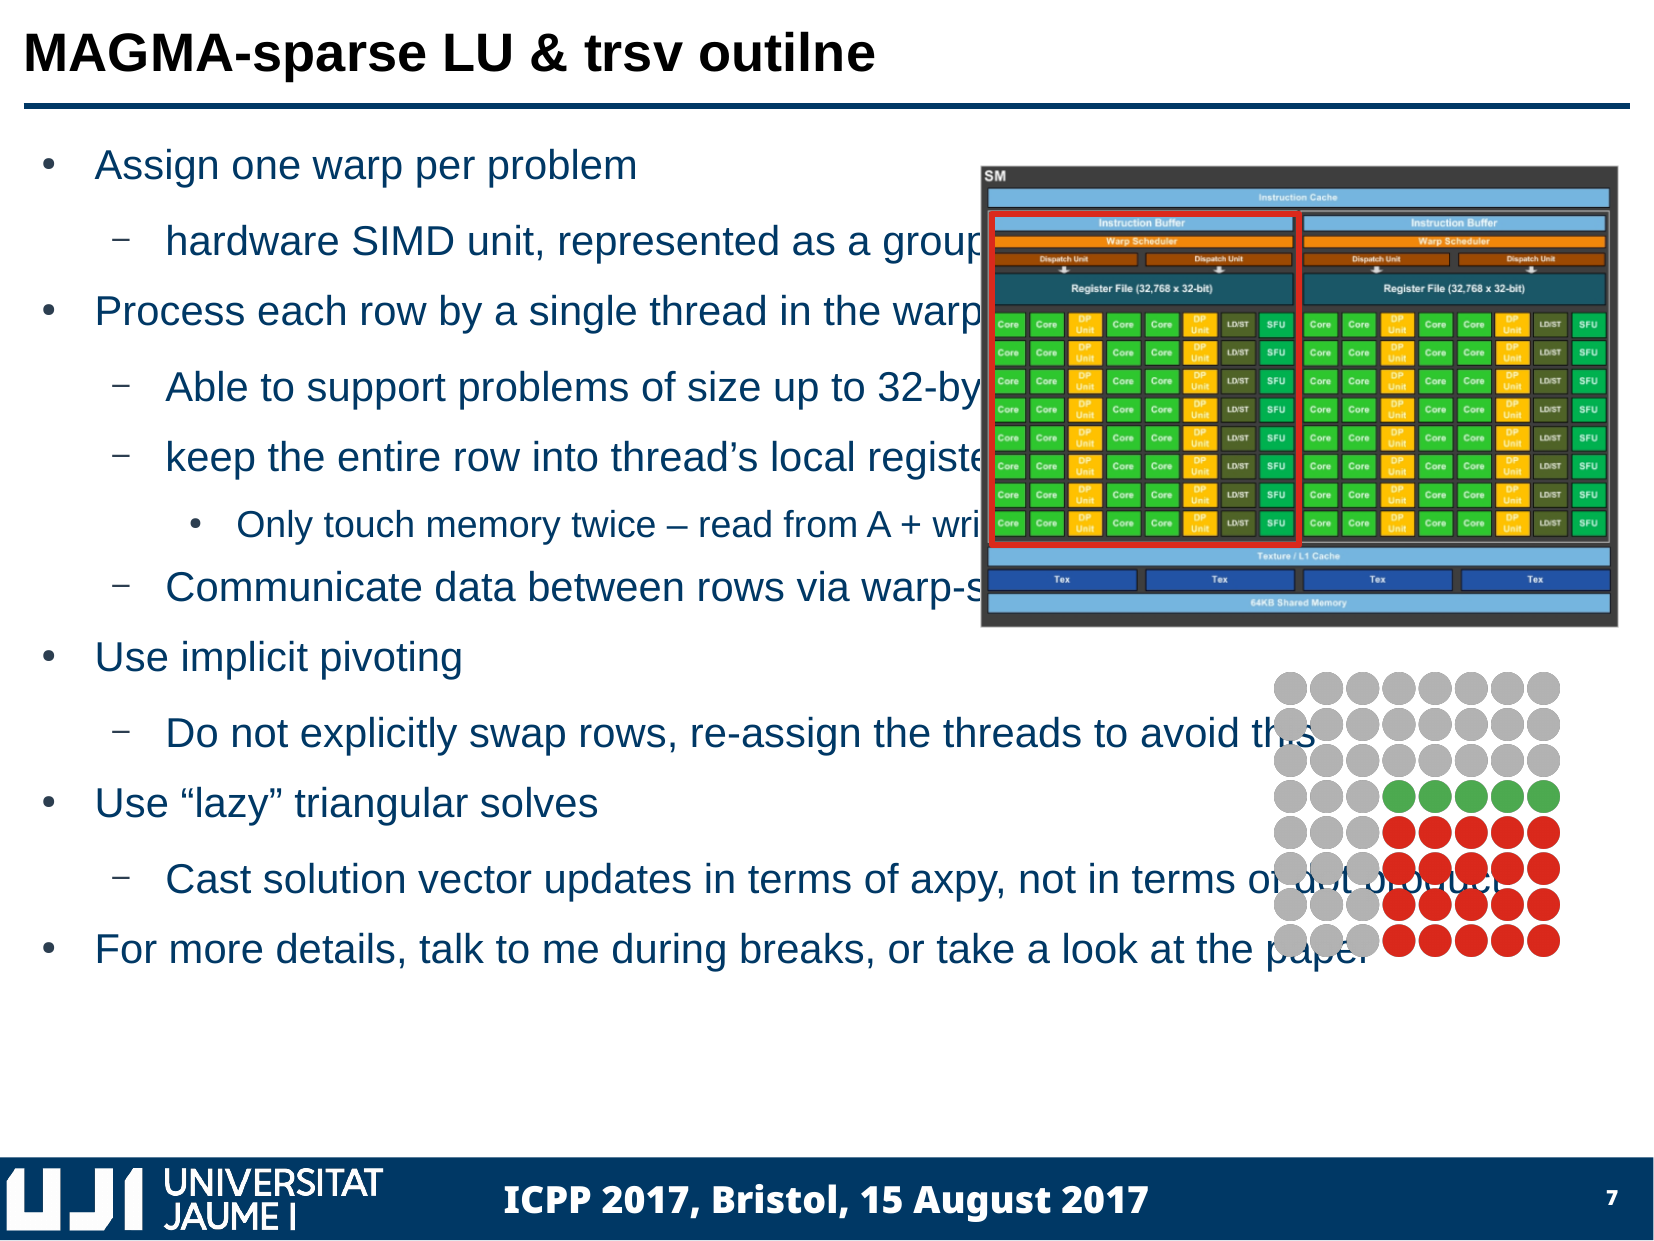

# MAGMA-sparse LU & trsv outilne
Assign one warp per problem
hardware SIMD unit, represented as a group of 32 threads in CUDA
Process each row by a single thread in the warp
Able to support problems of size up to 32-by-32
keep the entire row into thread’s local registers
Only touch memory twice – read from A + write into preconditioner data structure
Communicate data between rows via warp-shuffles
Use implicit pivoting
Do not explicitly swap rows, re-assign the threads to avoid this
Use “lazy” triangular solves
Cast solution vector updates in terms of axpy, not in terms of dot product!
For more details, talk to me during breaks, or take a look at the paper
ICPP 2017, Bristol, 15 August 2017
7